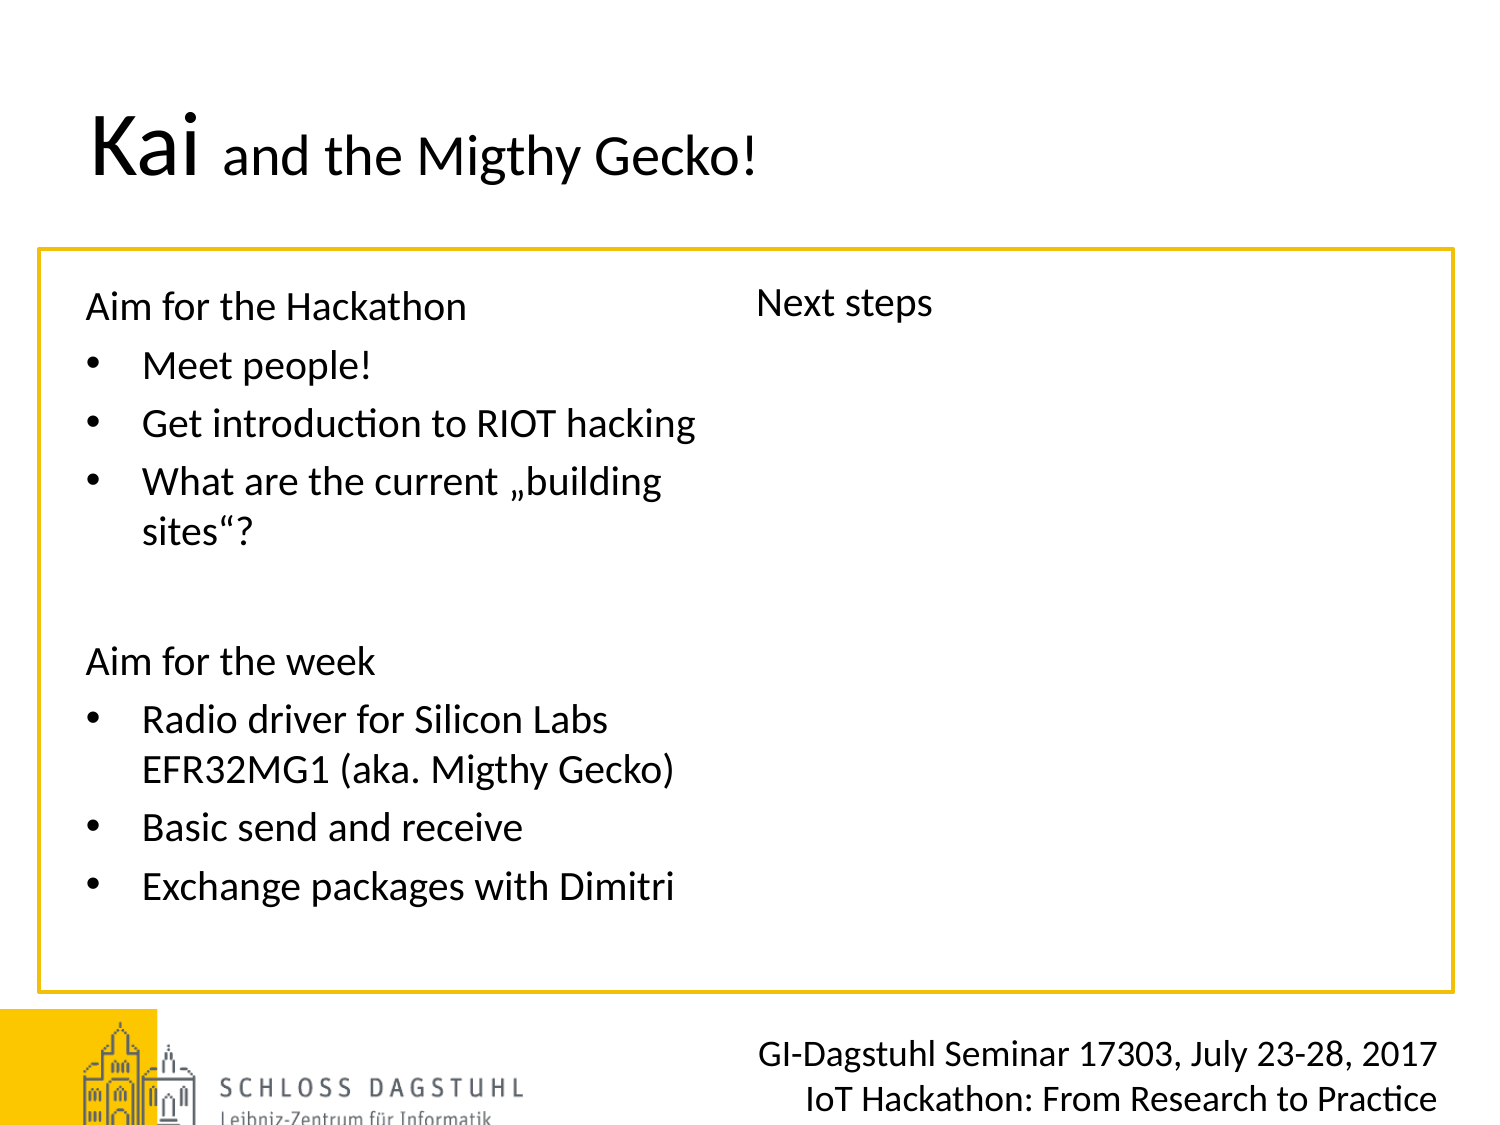

# Kai and the Migthy Gecko!
Next steps
Aim for the Hackathon
Meet people!
Get introduction to RIOT hacking
What are the current „building sites“?
Aim for the week
Radio driver for Silicon Labs EFR32MG1 (aka. Migthy Gecko)
Basic send and receive
Exchange packages with Dimitri
GI-Dagstuhl Seminar 17303, July 23-28, 2017
IoT Hackathon: From Research to Practice